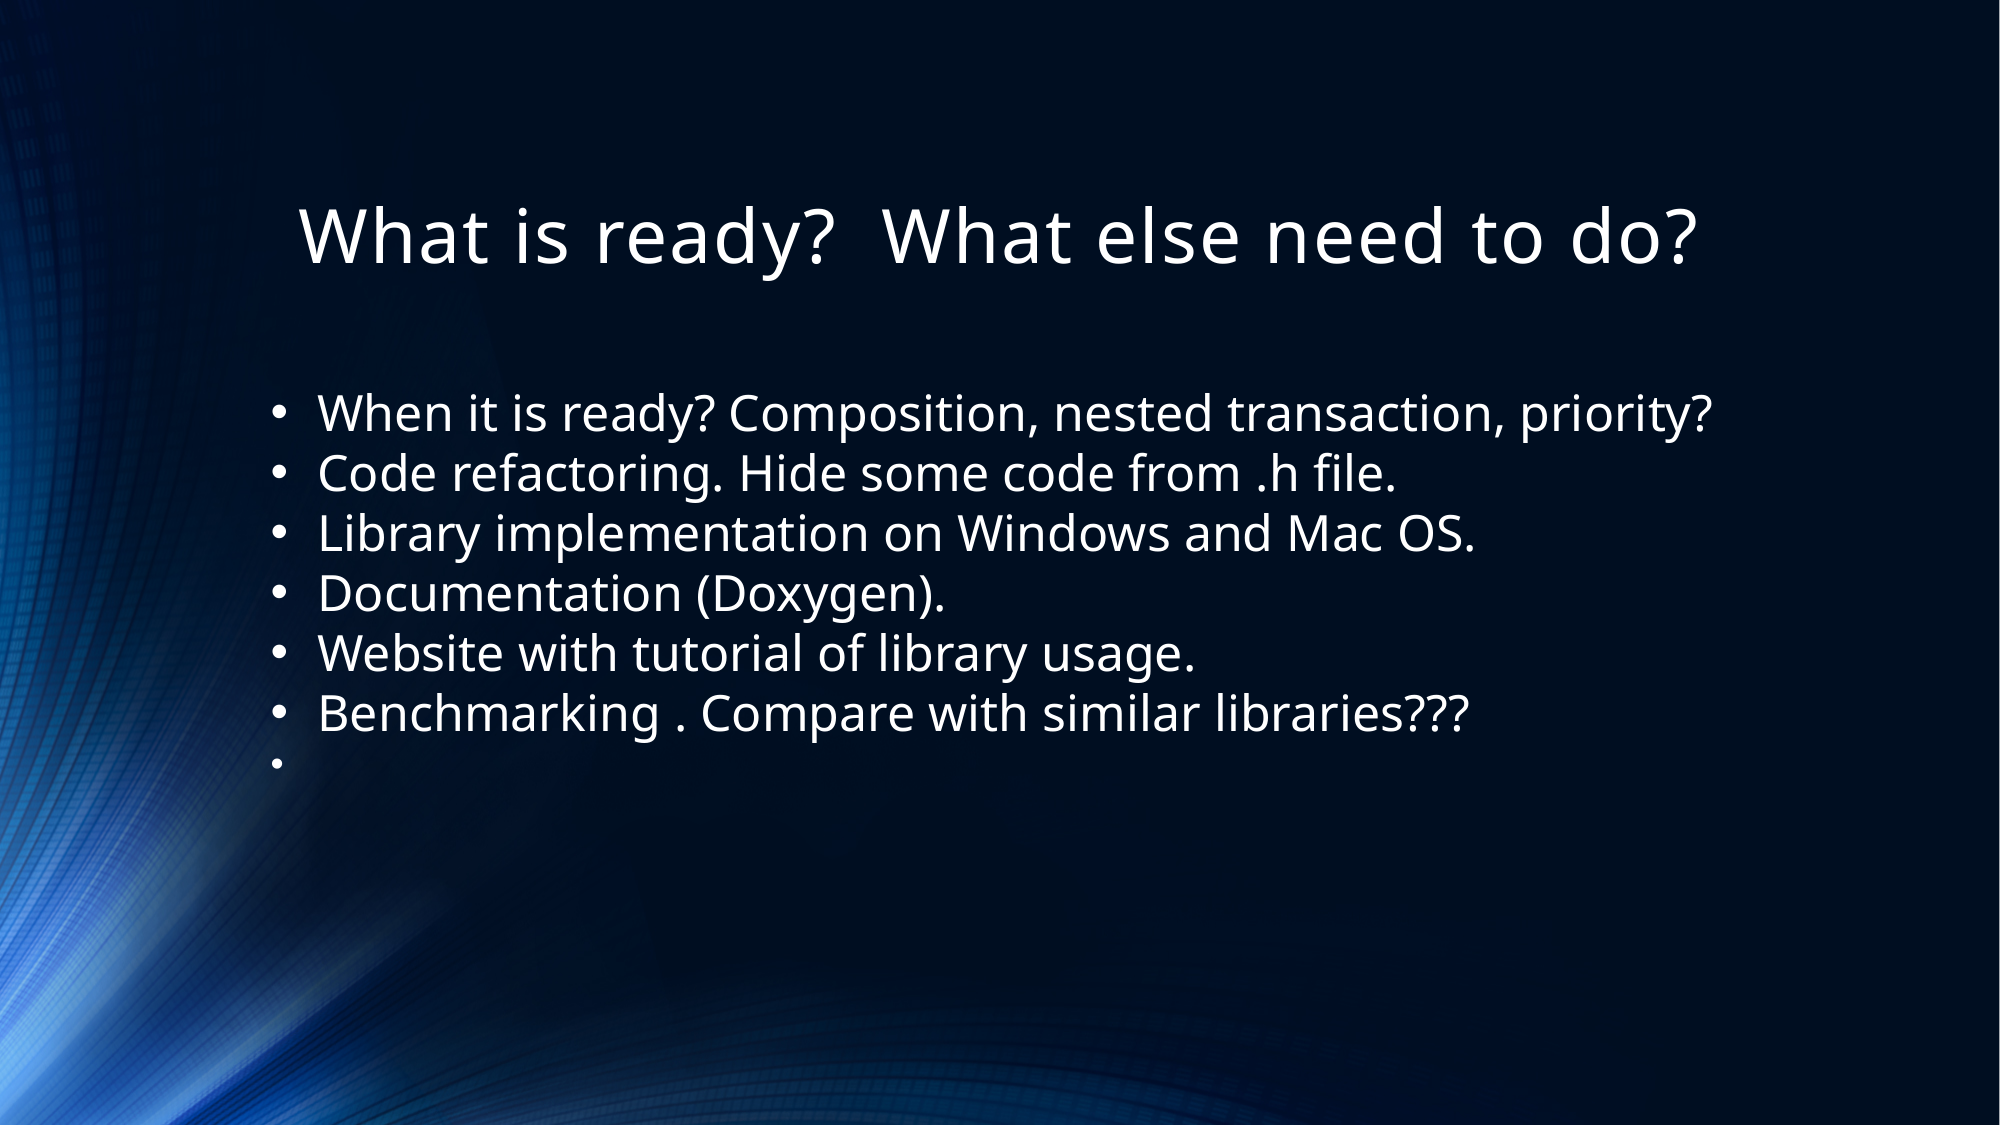

# What is ready? What else need to do?
When it is ready? Composition, nested transaction, priority?
Code refactoring. Hide some code from .h file.
Library implementation on Windows and Mac OS.
Documentation (Doxygen).
Website with tutorial of library usage.
Benchmarking . Compare with similar libraries???